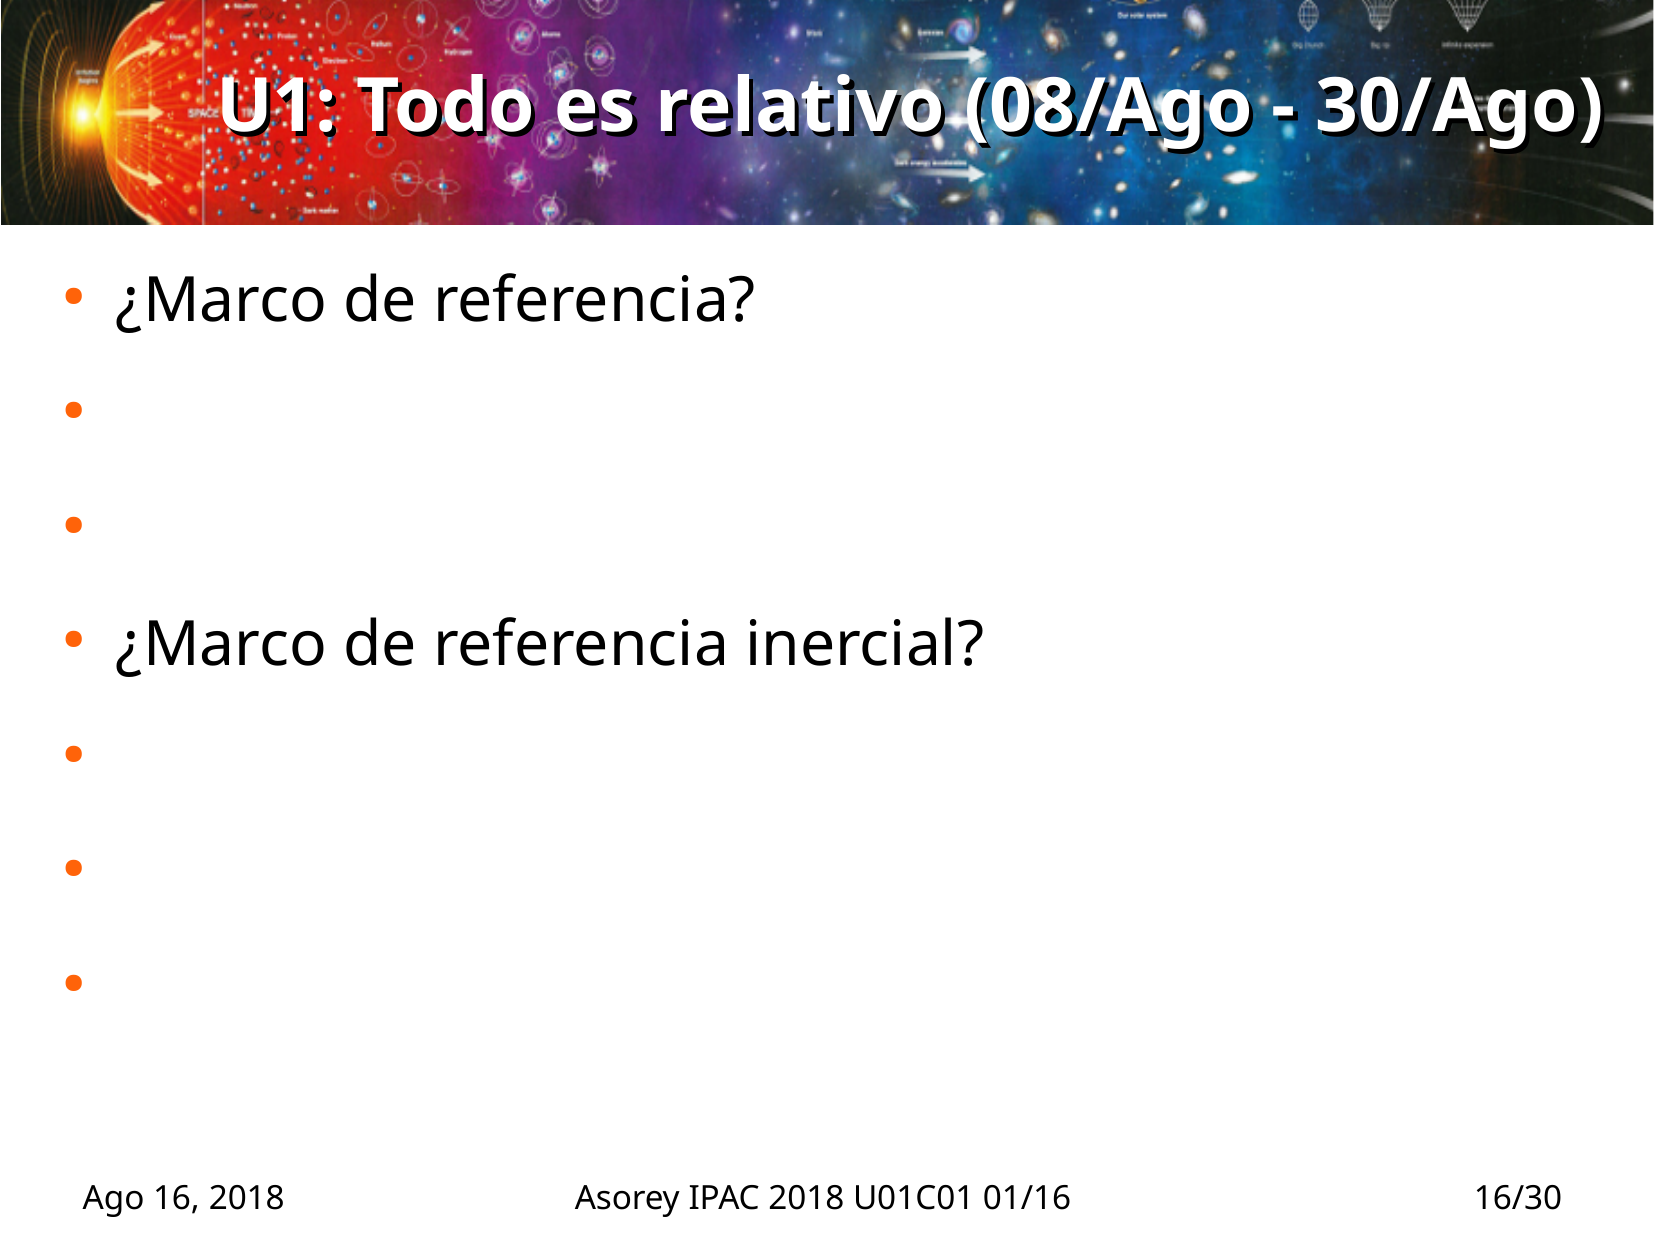

# U1: Todo es relativo (08/Ago - 30/Ago)
¿Marco de referencia?
¿Marco de referencia inercial?
Ago 16, 2018
Asorey IPAC 2018 U01C01 01/16
16